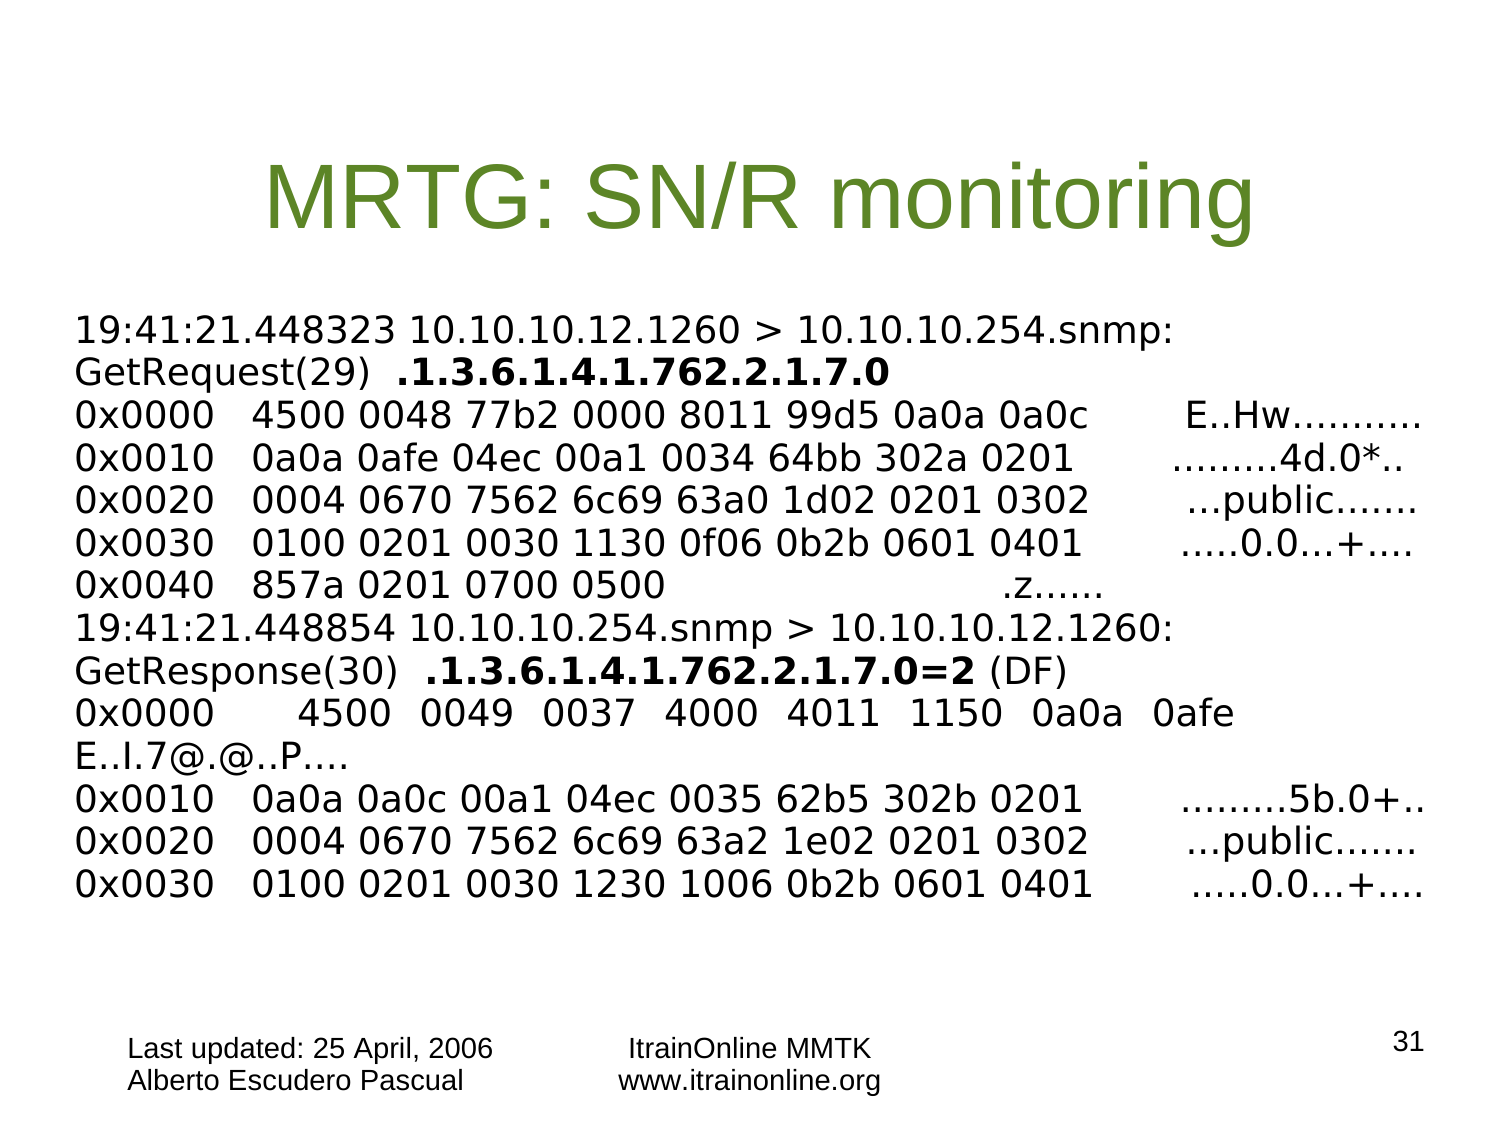

MRTG: SN/R monitoring
19:41:21.448323 10.10.10.12.1260 > 10.10.10.254.snmp:
GetRequest(29) .1.3.6.1.4.1.762.2.1.7.0
0x0000 4500 0048 77b2 0000 8011 99d5 0a0a 0a0c E..Hw...........
0x0010 0a0a 0afe 04ec 00a1 0034 64bb 302a 0201 .........4d.0*..
0x0020 0004 0670 7562 6c69 63a0 1d02 0201 0302 ...public.......
0x0030 0100 0201 0030 1130 0f06 0b2b 0601 0401 .....0.0...+....
0x0040 857a 0201 0700 0500 .z......
19:41:21.448854 10.10.10.254.snmp > 10.10.10.12.1260:
GetResponse(30) .1.3.6.1.4.1.762.2.1.7.0=2 (DF)
0x0000 4500 0049 0037 4000 4011 1150 0a0a 0afe E..I.7@.@..P....
0x0010 0a0a 0a0c 00a1 04ec 0035 62b5 302b 0201 .........5b.0+..
0x0020 0004 0670 7562 6c69 63a2 1e02 0201 0302 ...public.......
0x0030 0100 0201 0030 1230 1006 0b2b 0601 0401 .....0.0...+....
31